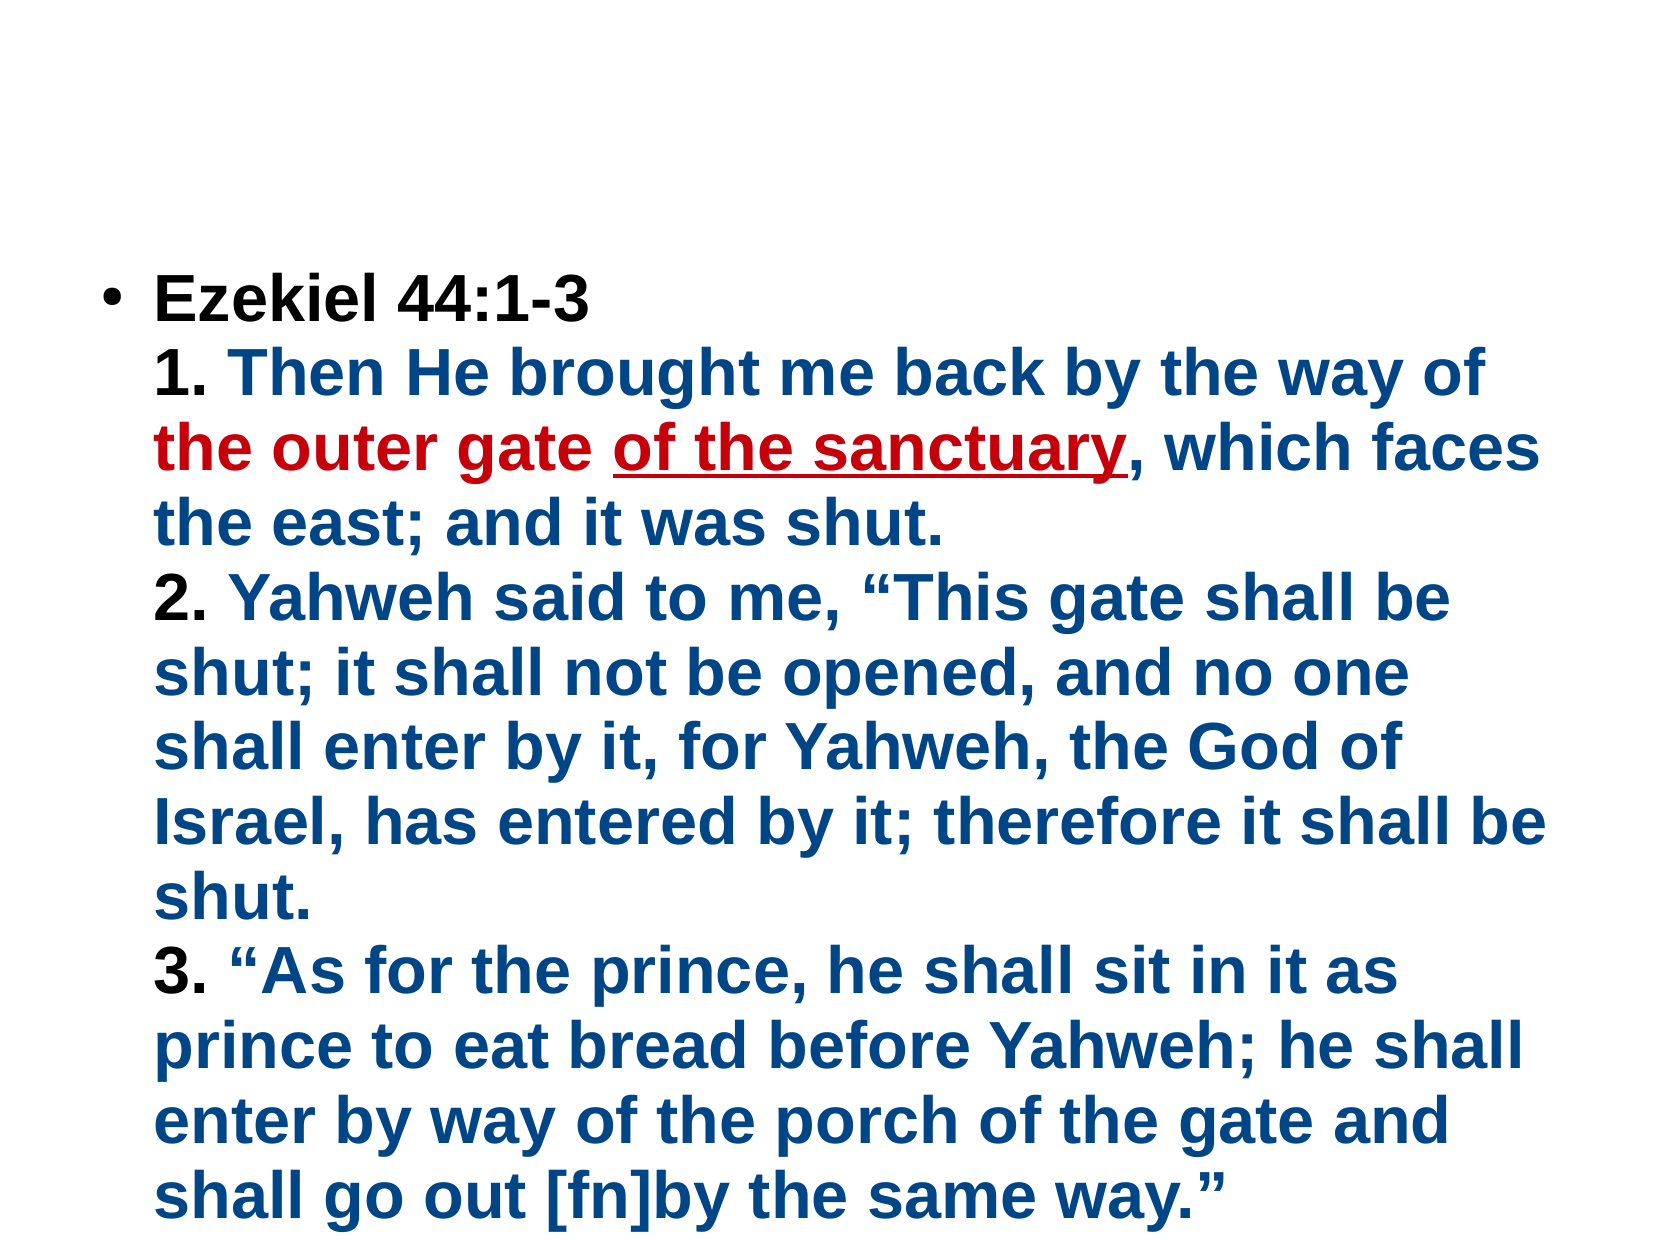

#
Ezekiel 44:1-3
1. Then He brought me back by the way of the outer gate of the sanctuary, which faces the east; and it was shut.
2. Yahweh said to me, “This gate shall be shut; it shall not be opened, and no one shall enter by it, for Yahweh, the God of Israel, has entered by it; therefore it shall be shut.
3. “As for the prince, he shall sit in it as prince to eat bread before Yahweh; he shall enter by way of the porch of the gate and shall go out [fn]by the same way.”